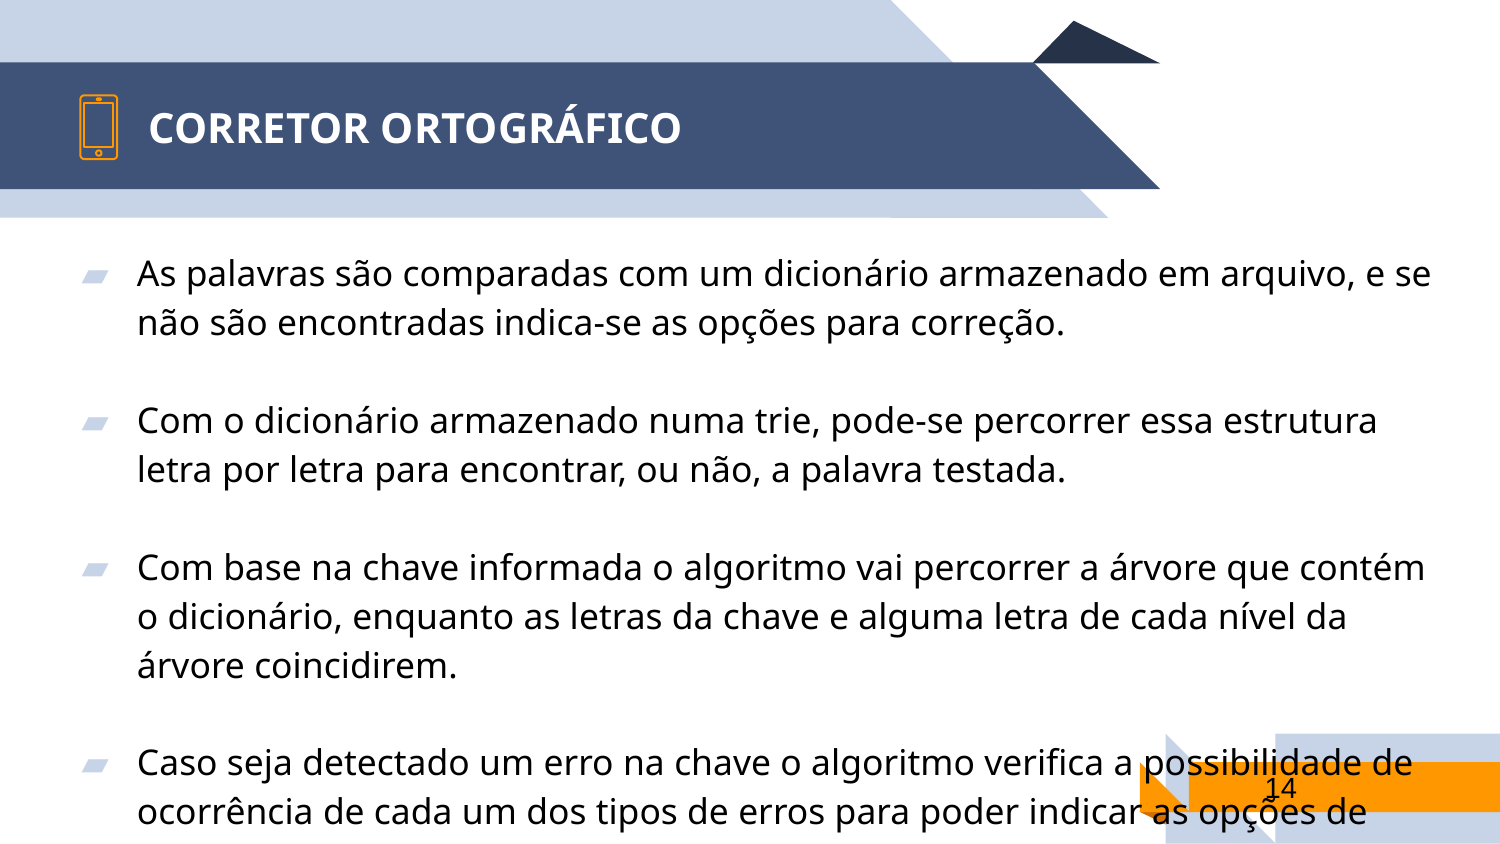

# CORRETOR ORTOGRÁFICO
As palavras são comparadas com um dicionário armazenado em arquivo, e se não são encontradas indica-se as opções para correção.
Com o dicionário armazenado numa trie, pode-se percorrer essa estrutura letra por letra para encontrar, ou não, a palavra testada.
Com base na chave informada o algoritmo vai percorrer a árvore que contém o dicionário, enquanto as letras da chave e alguma letra de cada nível da árvore coincidirem.
Caso seja detectado um erro na chave o algoritmo verifica a possibilidade de ocorrência de cada um dos tipos de erros para poder indicar as opções de correção.